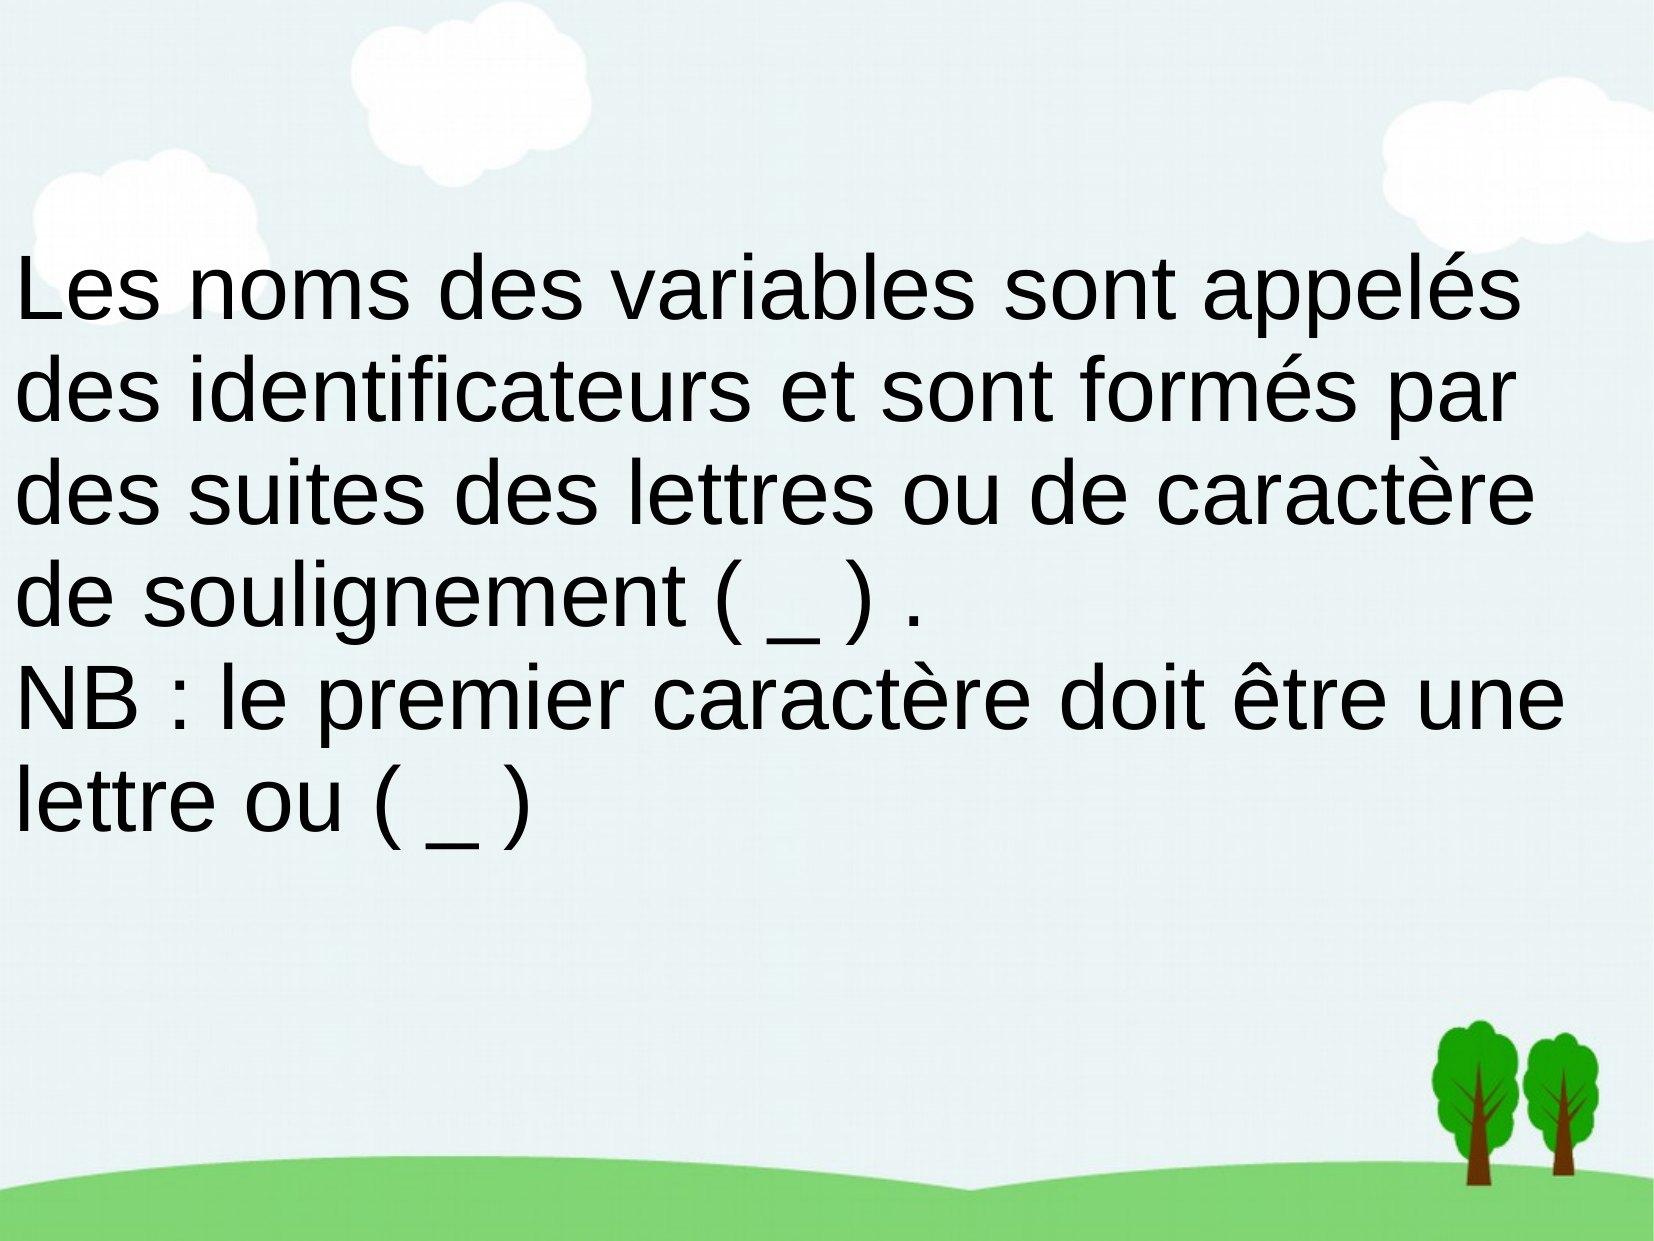

Les noms des variables sont appelés des identificateurs et sont formés par des suites des lettres ou de caractère de soulignement ( _ ) .
NB : le premier caractère doit être une lettre ou ( _ )